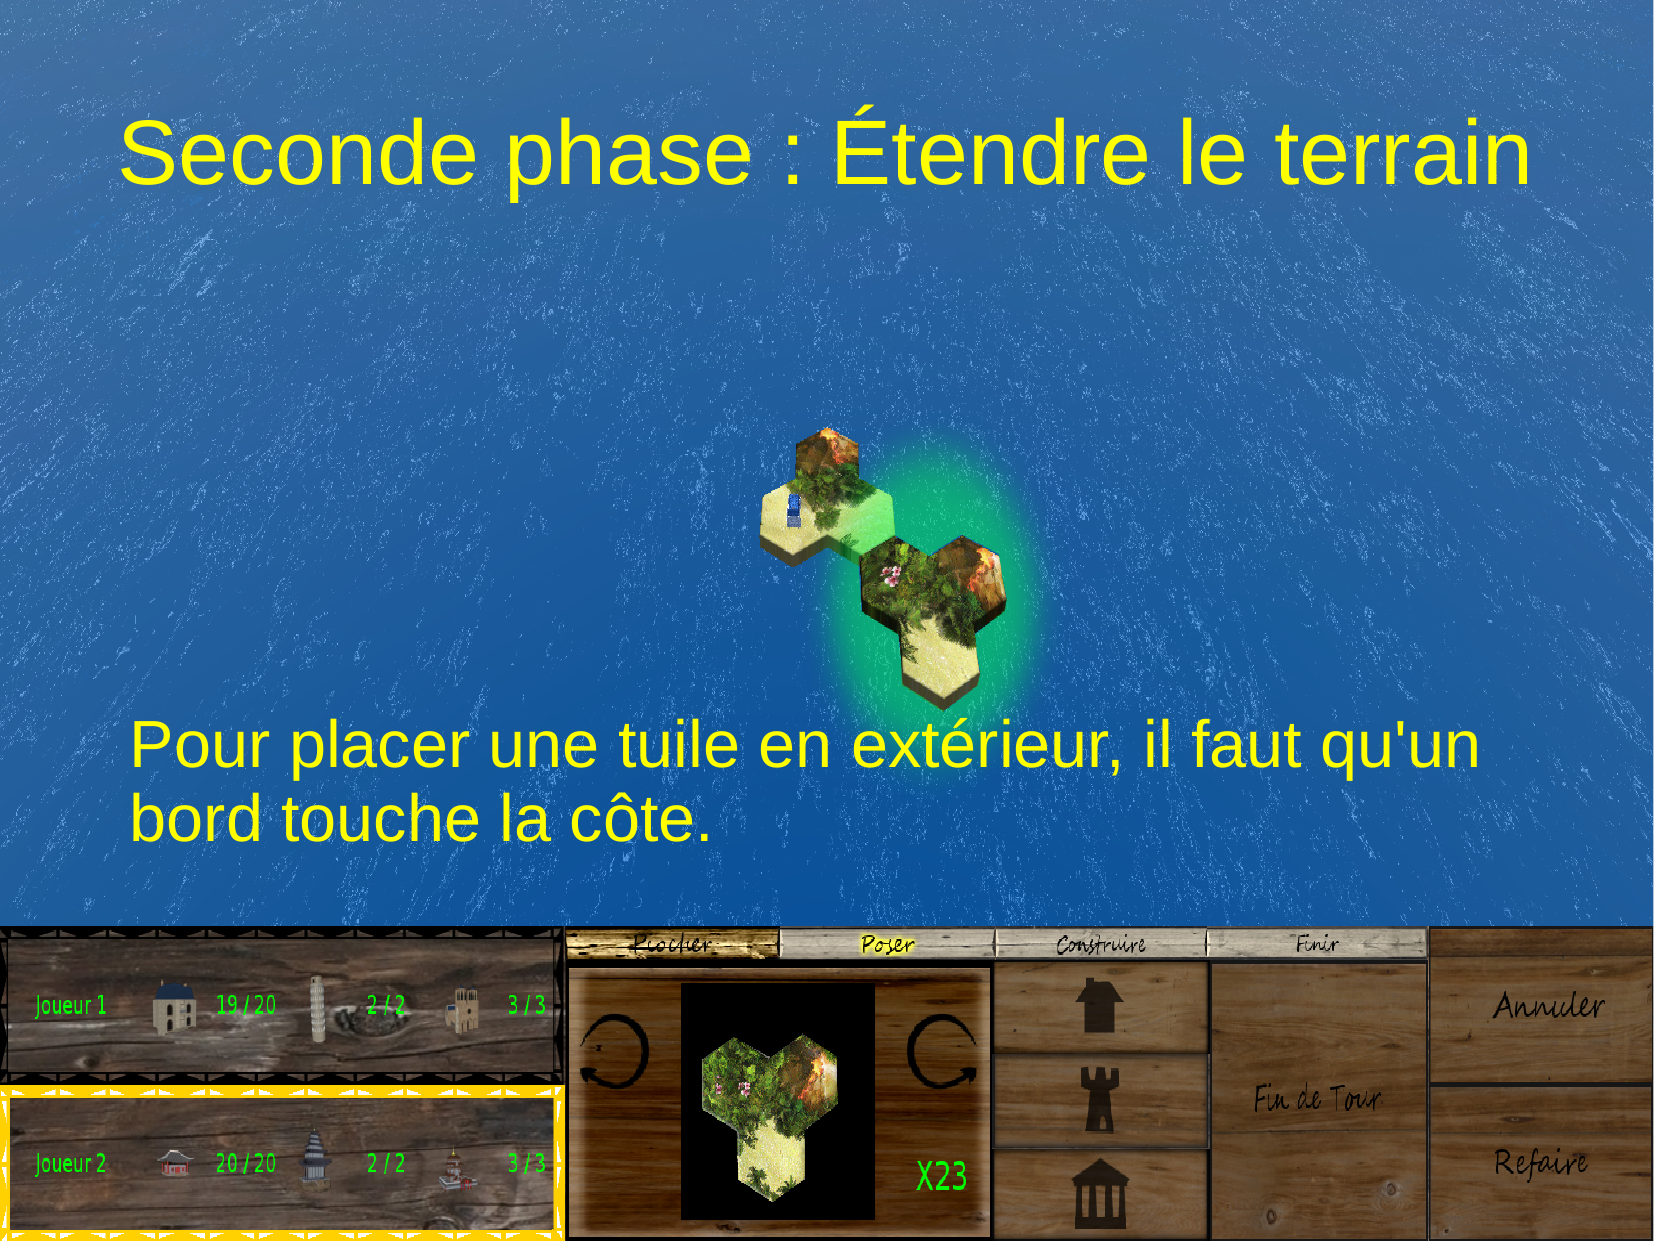

# Seconde phase : Étendre le terrain
Pour placer une tuile en extérieur, il faut qu'un bord touche la côte.